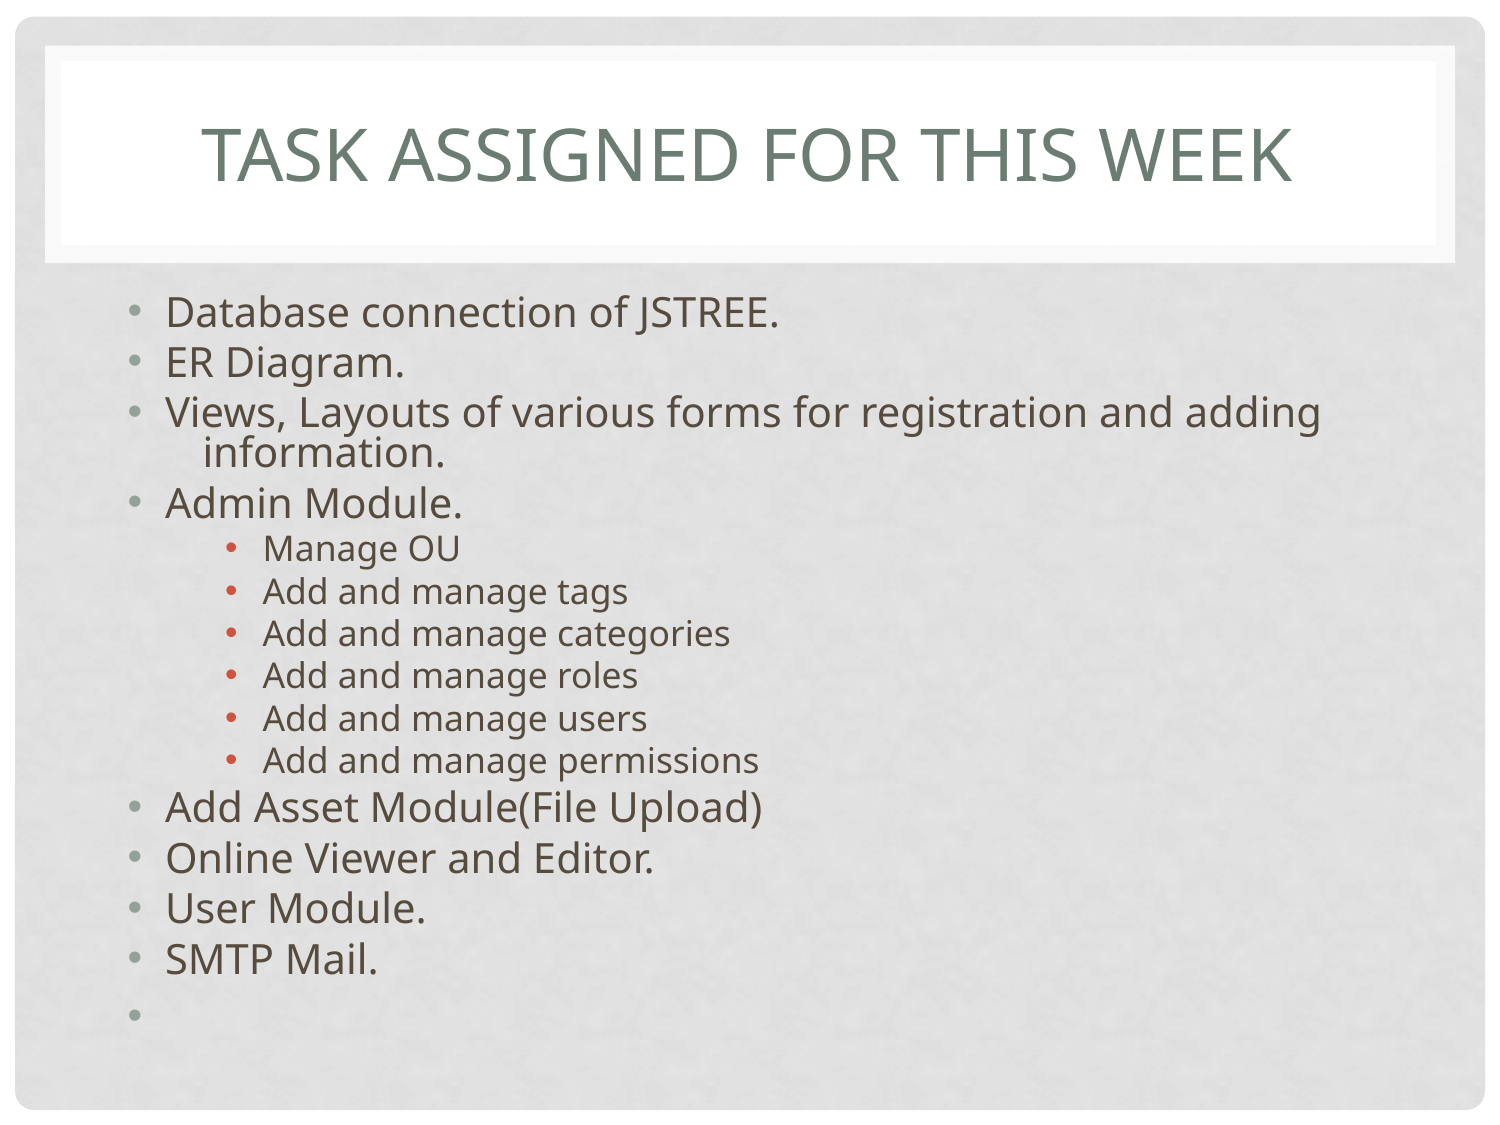

# TASK ASSIGNED FOR THIS WEEK
Database connection of JSTREE.
ER Diagram.
Views, Layouts of various forms for registration and adding information.
Admin Module.
Manage OU
Add and manage tags
Add and manage categories
Add and manage roles
Add and manage users
Add and manage permissions
Add Asset Module(File Upload)
Online Viewer and Editor.
User Module.
SMTP Mail.